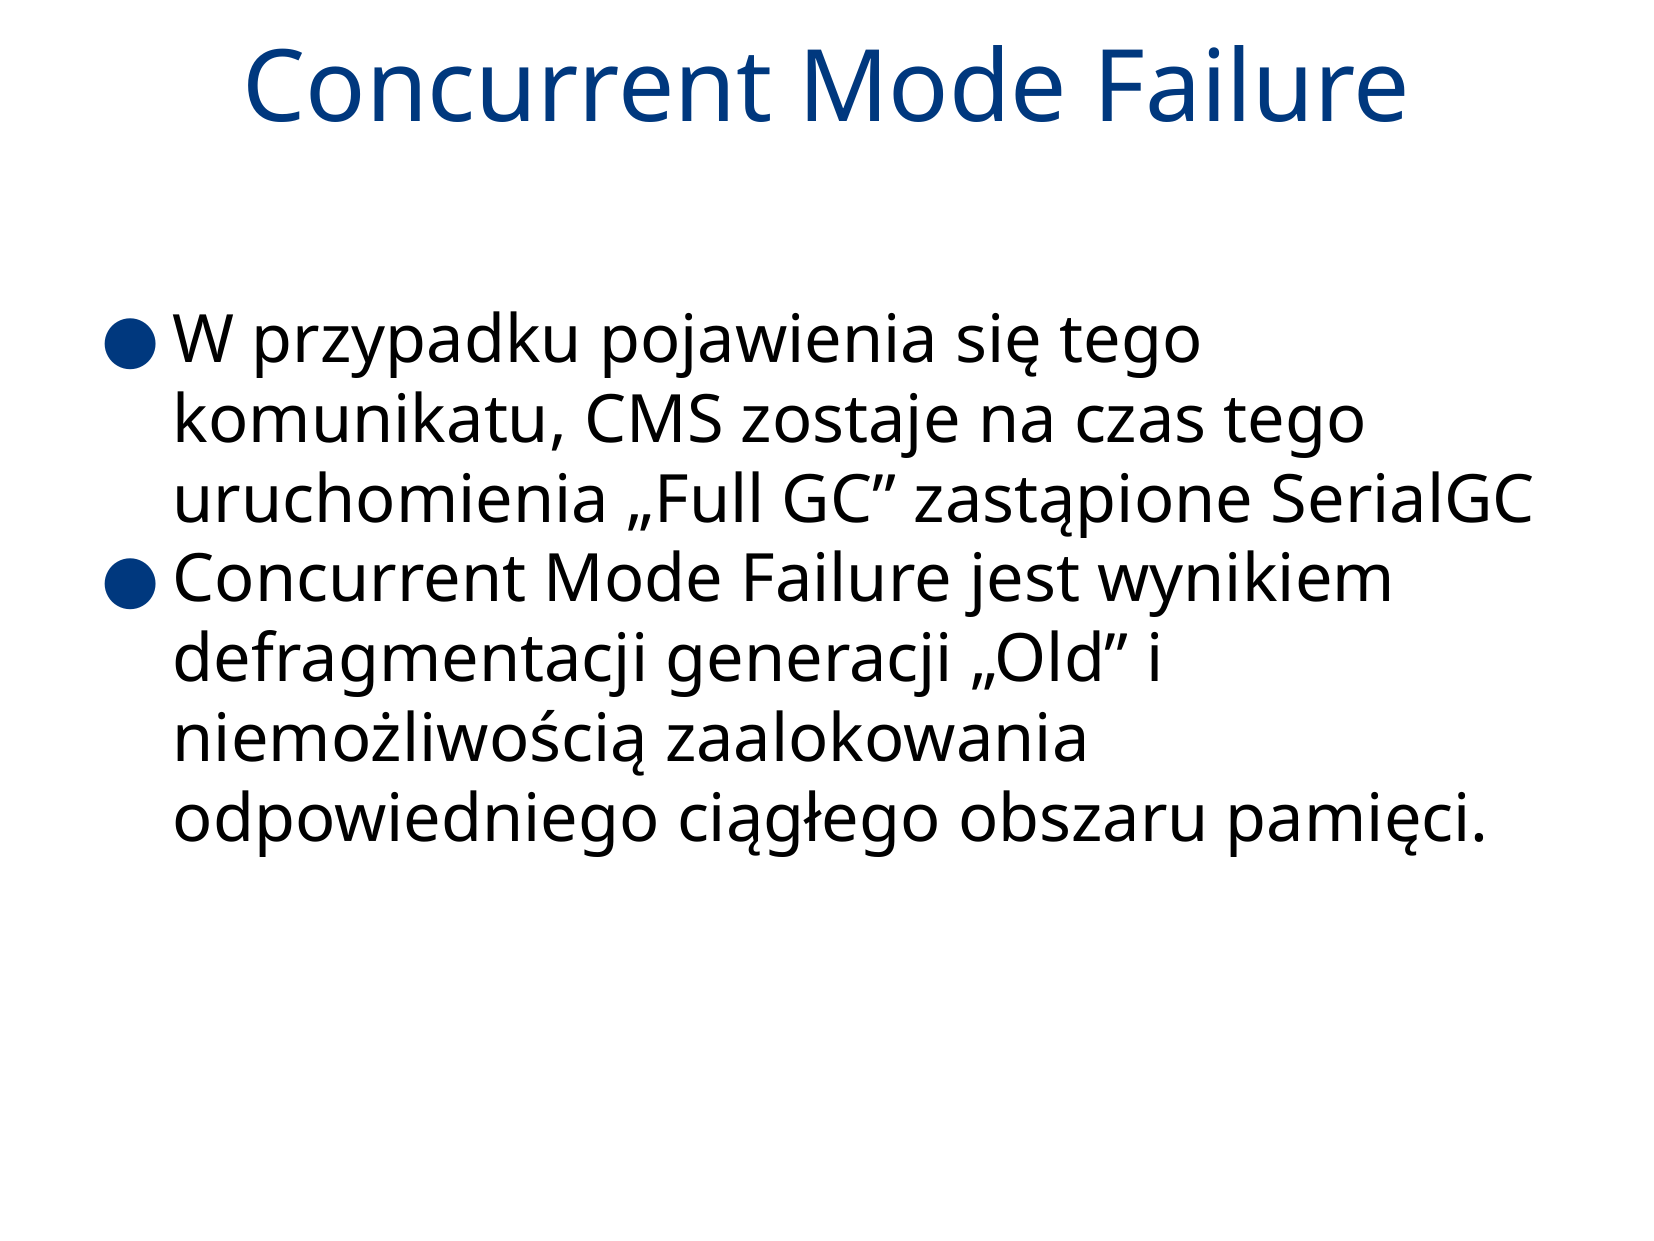

Concurrent Mode Failure
# W przypadku pojawienia się tego komunikatu, CMS zostaje na czas tego uruchomienia „Full GC” zastąpione SerialGC
Concurrent Mode Failure jest wynikiem defragmentacji generacji „Old” i niemożliwością zaalokowania odpowiedniego ciągłego obszaru pamięci.